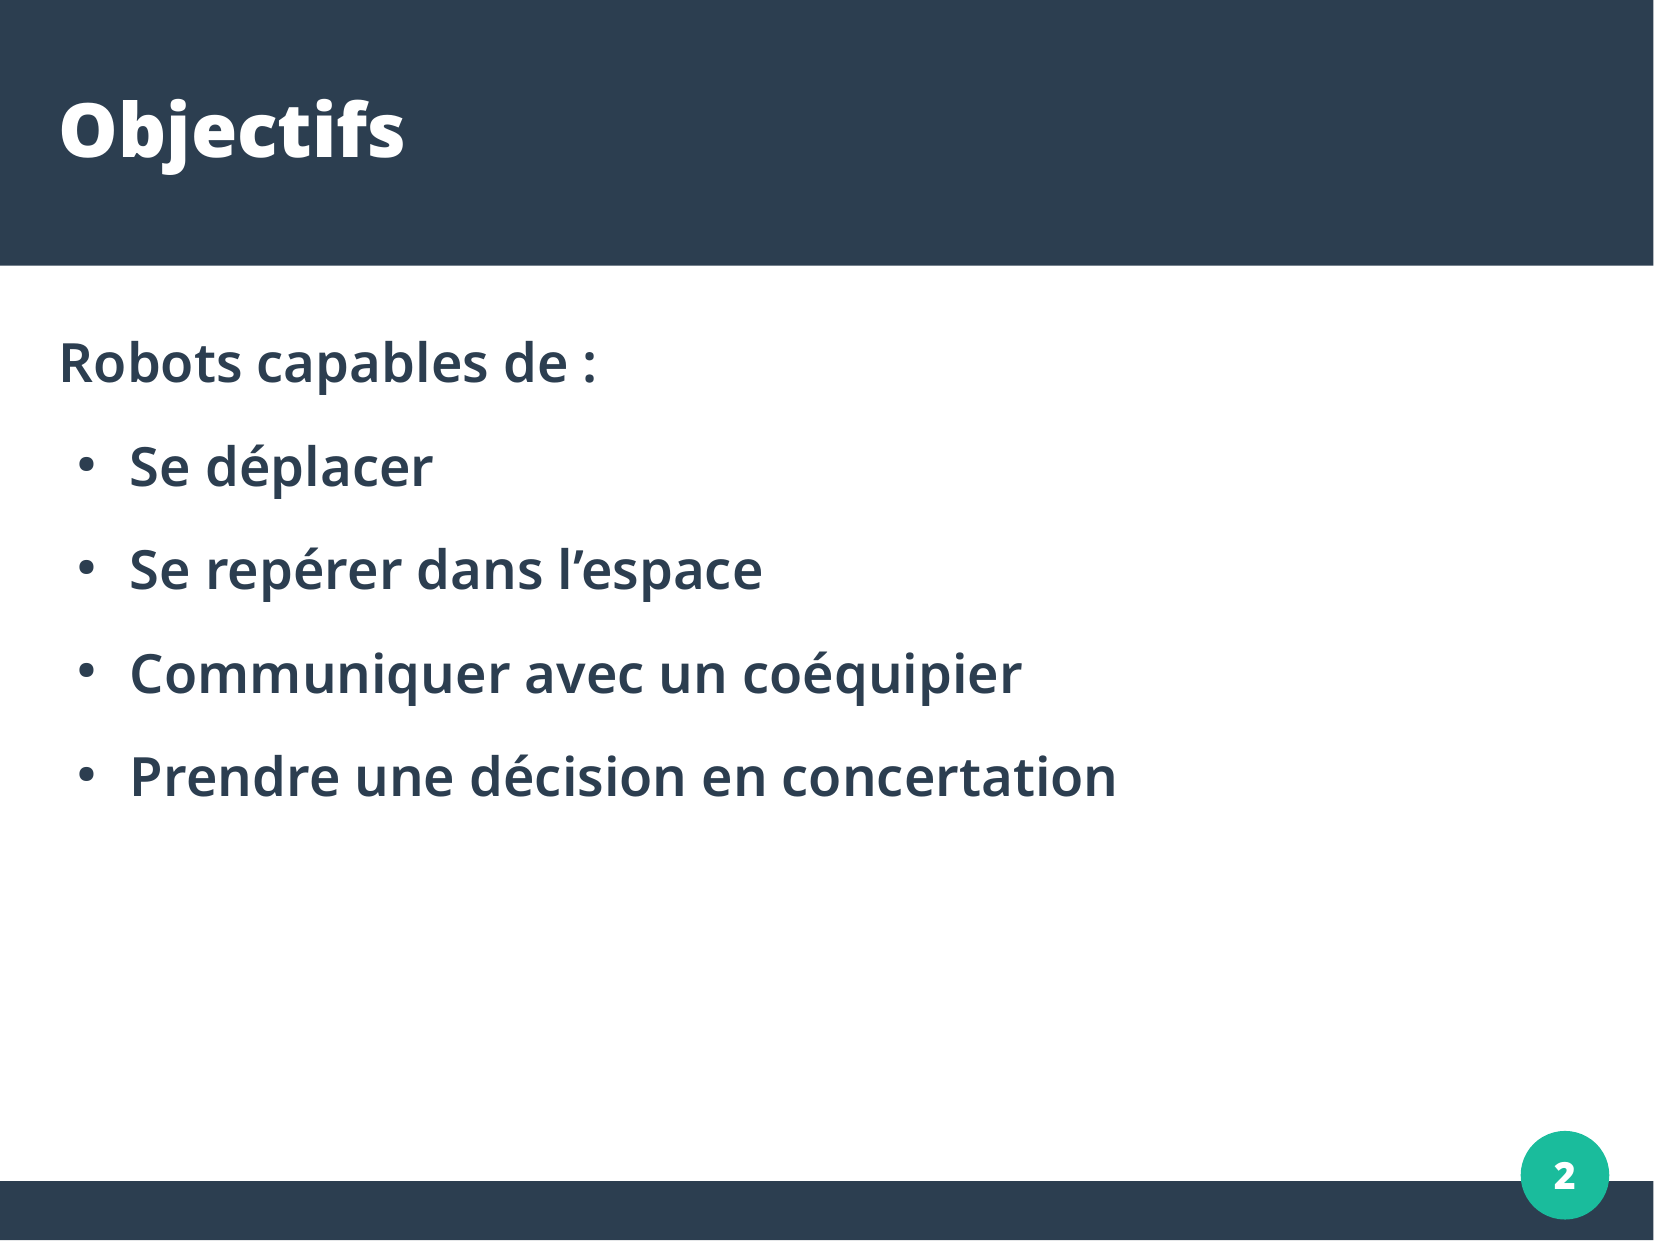

# Objectifs
Robots capables de :
Se déplacer
Se repérer dans l’espace
Communiquer avec un coéquipier
Prendre une décision en concertation
2